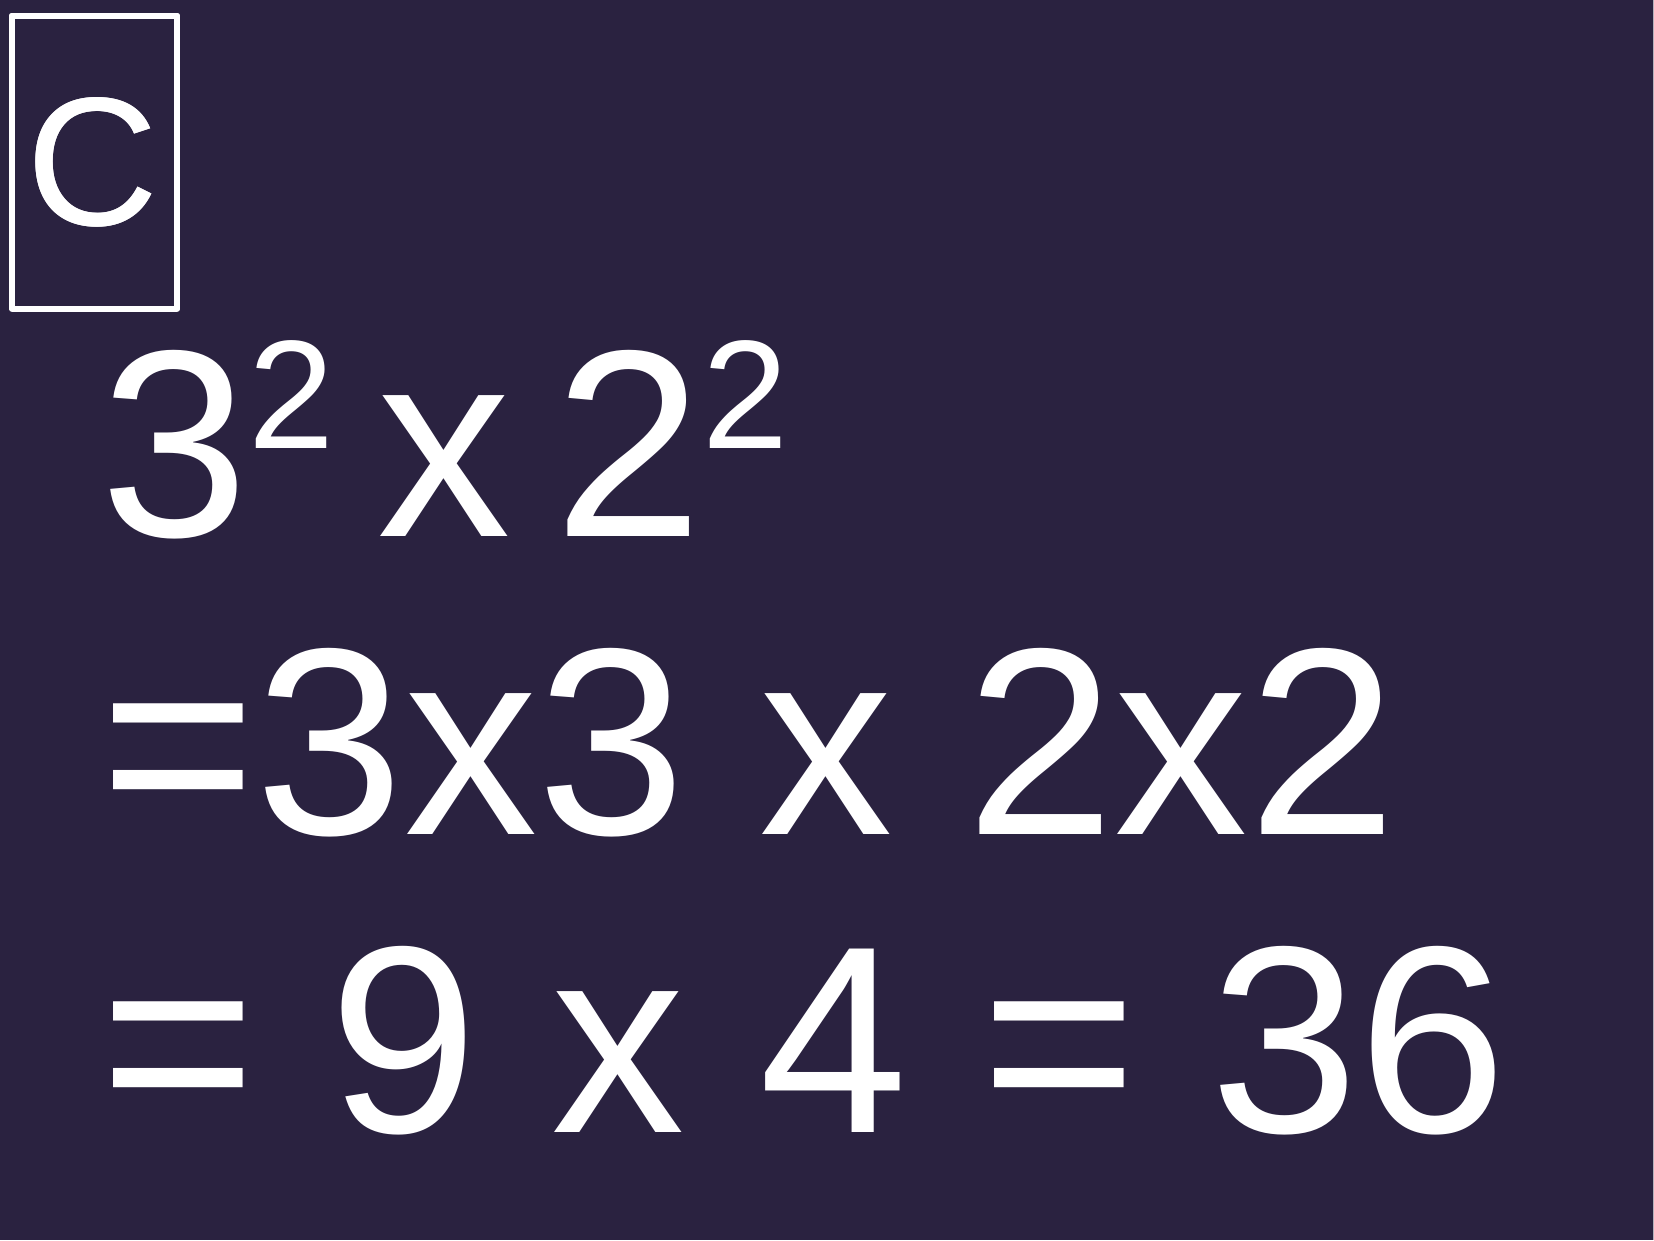

C
C
# 32 x 22 =3x3 x 2x2 = 9 x 4 = 36